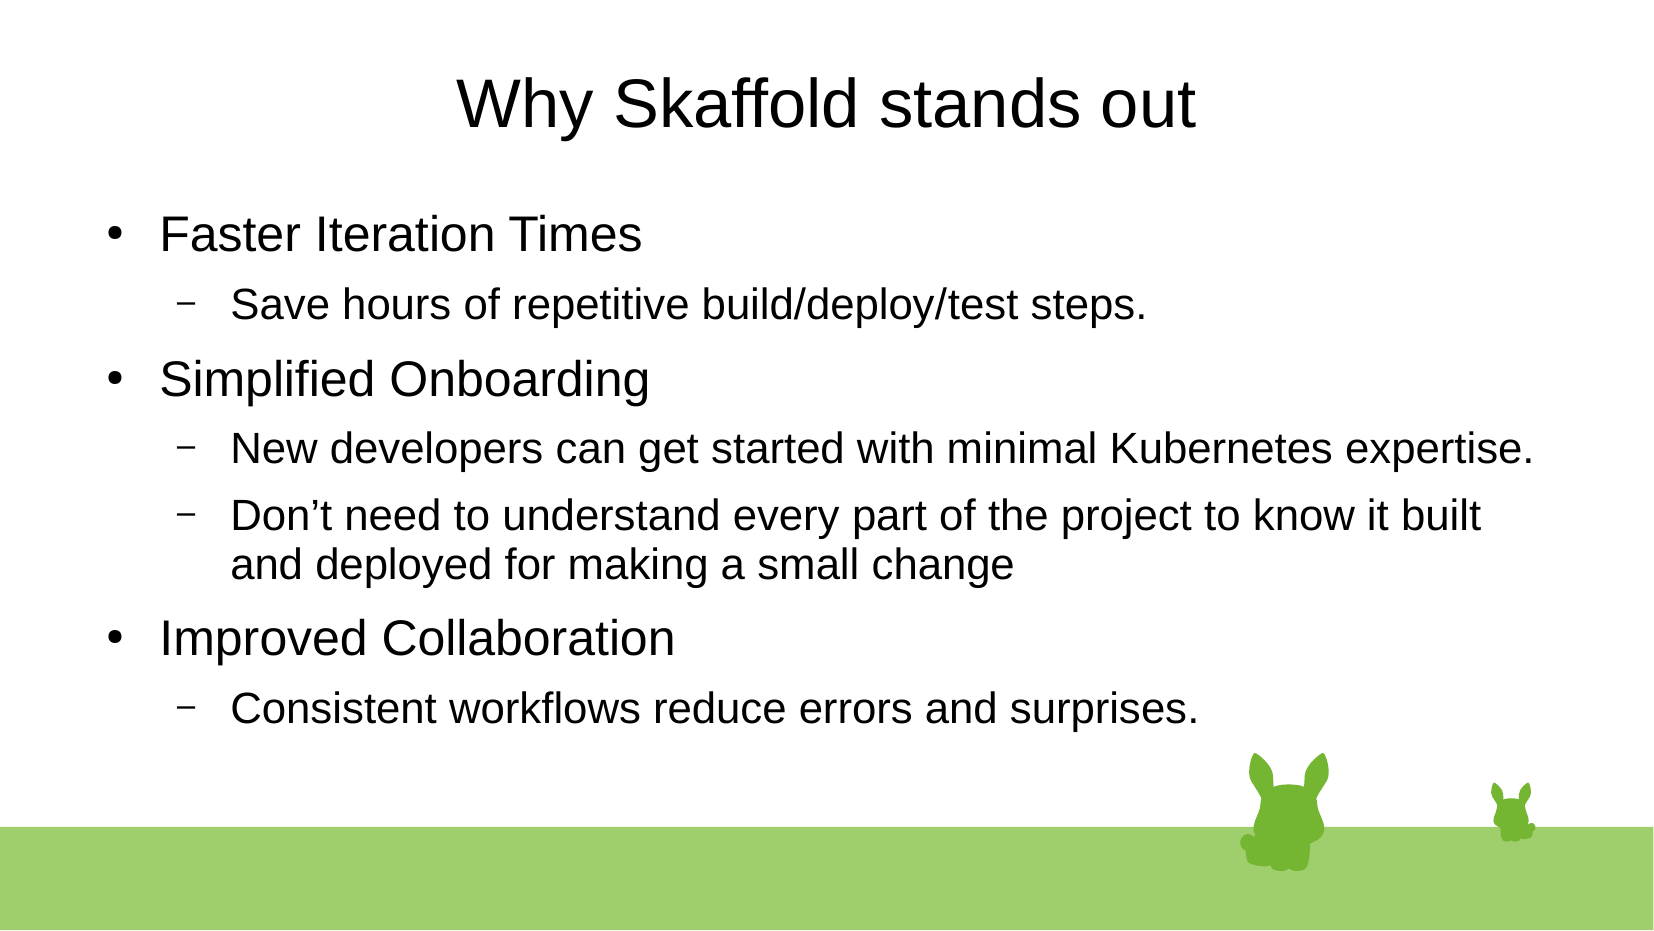

# Why Skaffold stands out
Faster Iteration Times
Save hours of repetitive build/deploy/test steps.
Simplified Onboarding
New developers can get started with minimal Kubernetes expertise.
Don’t need to understand every part of the project to know it built and deployed for making a small change
Improved Collaboration
Consistent workflows reduce errors and surprises.